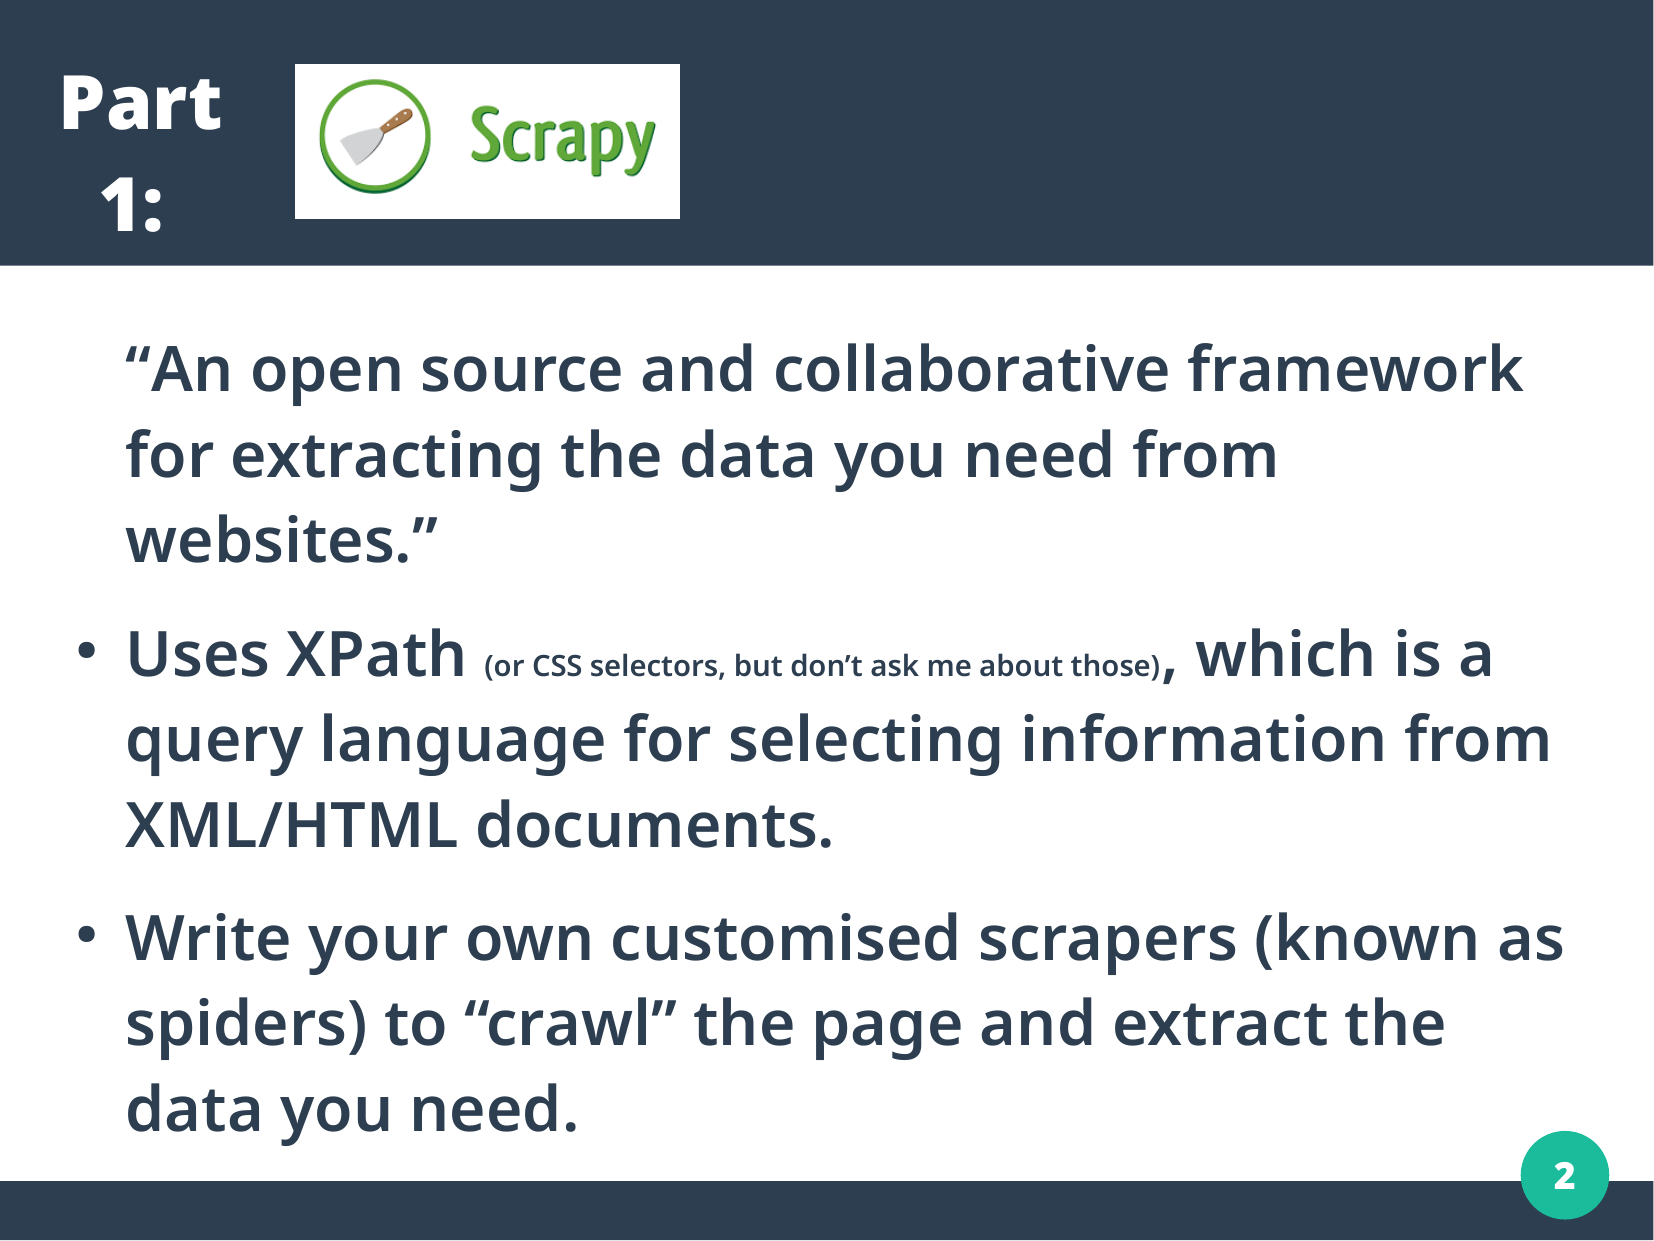

Part 1:
# “An open source and collaborative framework for extracting the data you need from websites.”
Uses XPath (or CSS selectors, but don’t ask me about those), which is a query language for selecting information from XML/HTML documents.
Write your own customised scrapers (known as spiders) to “crawl” the page and extract the data you need.
2